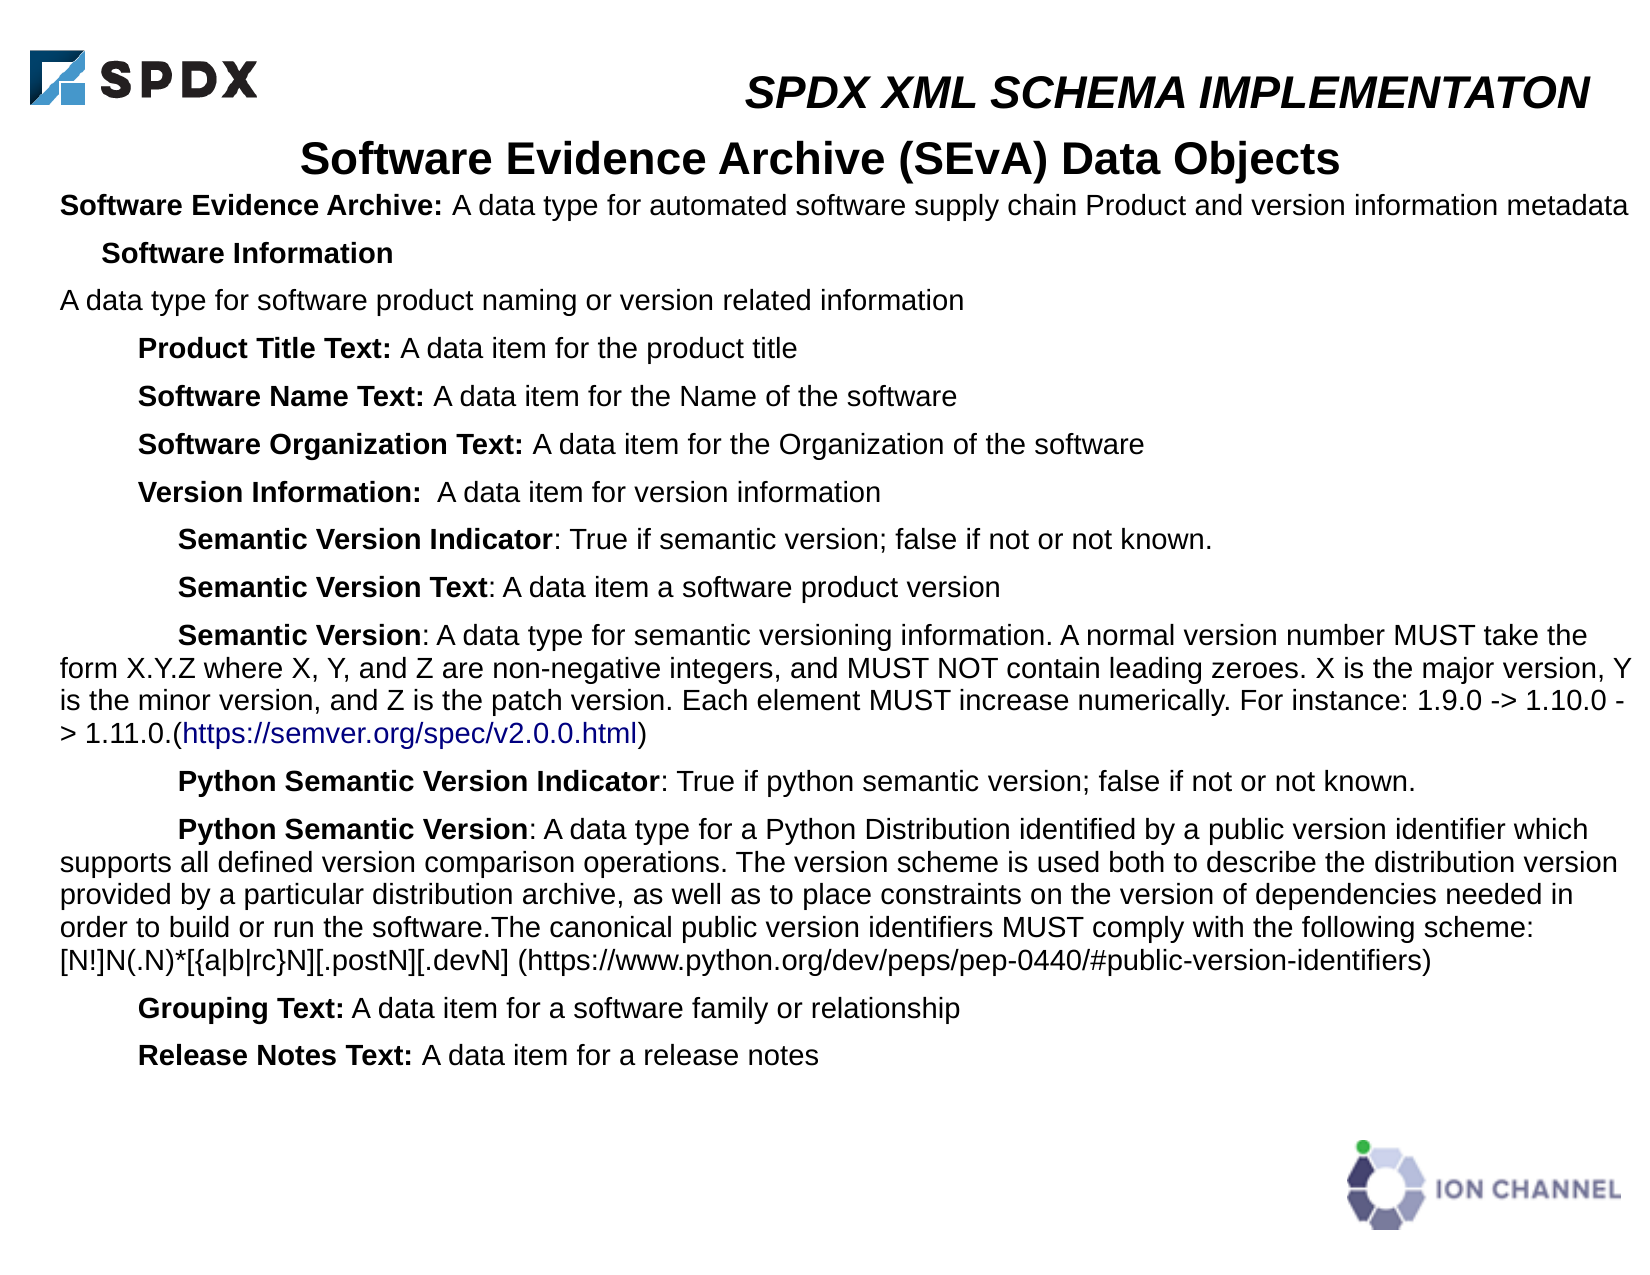

SPDX XML SCHEMA IMPLEMENTATON
Software Evidence Archive (SEvA) Data Objects
Software Evidence Archive: A data type for automated software supply chain Product and version information metadata
	Software Information
A data type for software product naming or version related information
		Product Title Text: A data item for the product title
		Software Name Text: A data item for the Name of the software
		Software Organization Text: A data item for the Organization of the software
		Version Information: A data item for version information
			Semantic Version Indicator: True if semantic version; false if not or not known.
			Semantic Version Text: A data item a software product version
			Semantic Version: A data type for semantic versioning information. A normal version number MUST take the form X.Y.Z where X, Y, and Z are non-negative integers, and MUST NOT contain leading zeroes. X is the major version, Y is the minor version, and Z is the patch version. Each element MUST increase numerically. For instance: 1.9.0 -> 1.10.0 -> 1.11.0.(https://semver.org/spec/v2.0.0.html)
			Python Semantic Version Indicator: True if python semantic version; false if not or not known.
			Python Semantic Version: A data type for a Python Distribution identified by a public version identifier which supports all defined version comparison operations. The version scheme is used both to describe the distribution version provided by a particular distribution archive, as well as to place constraints on the version of dependencies needed in order to build or run the software.The canonical public version identifiers MUST comply with the following scheme: [N!]N(.N)*[{a|b|rc}N][.postN][.devN] (https://www.python.org/dev/peps/pep-0440/#public-version-identifiers)
		Grouping Text: A data item for a software family or relationship
		Release Notes Text: A data item for a release notes